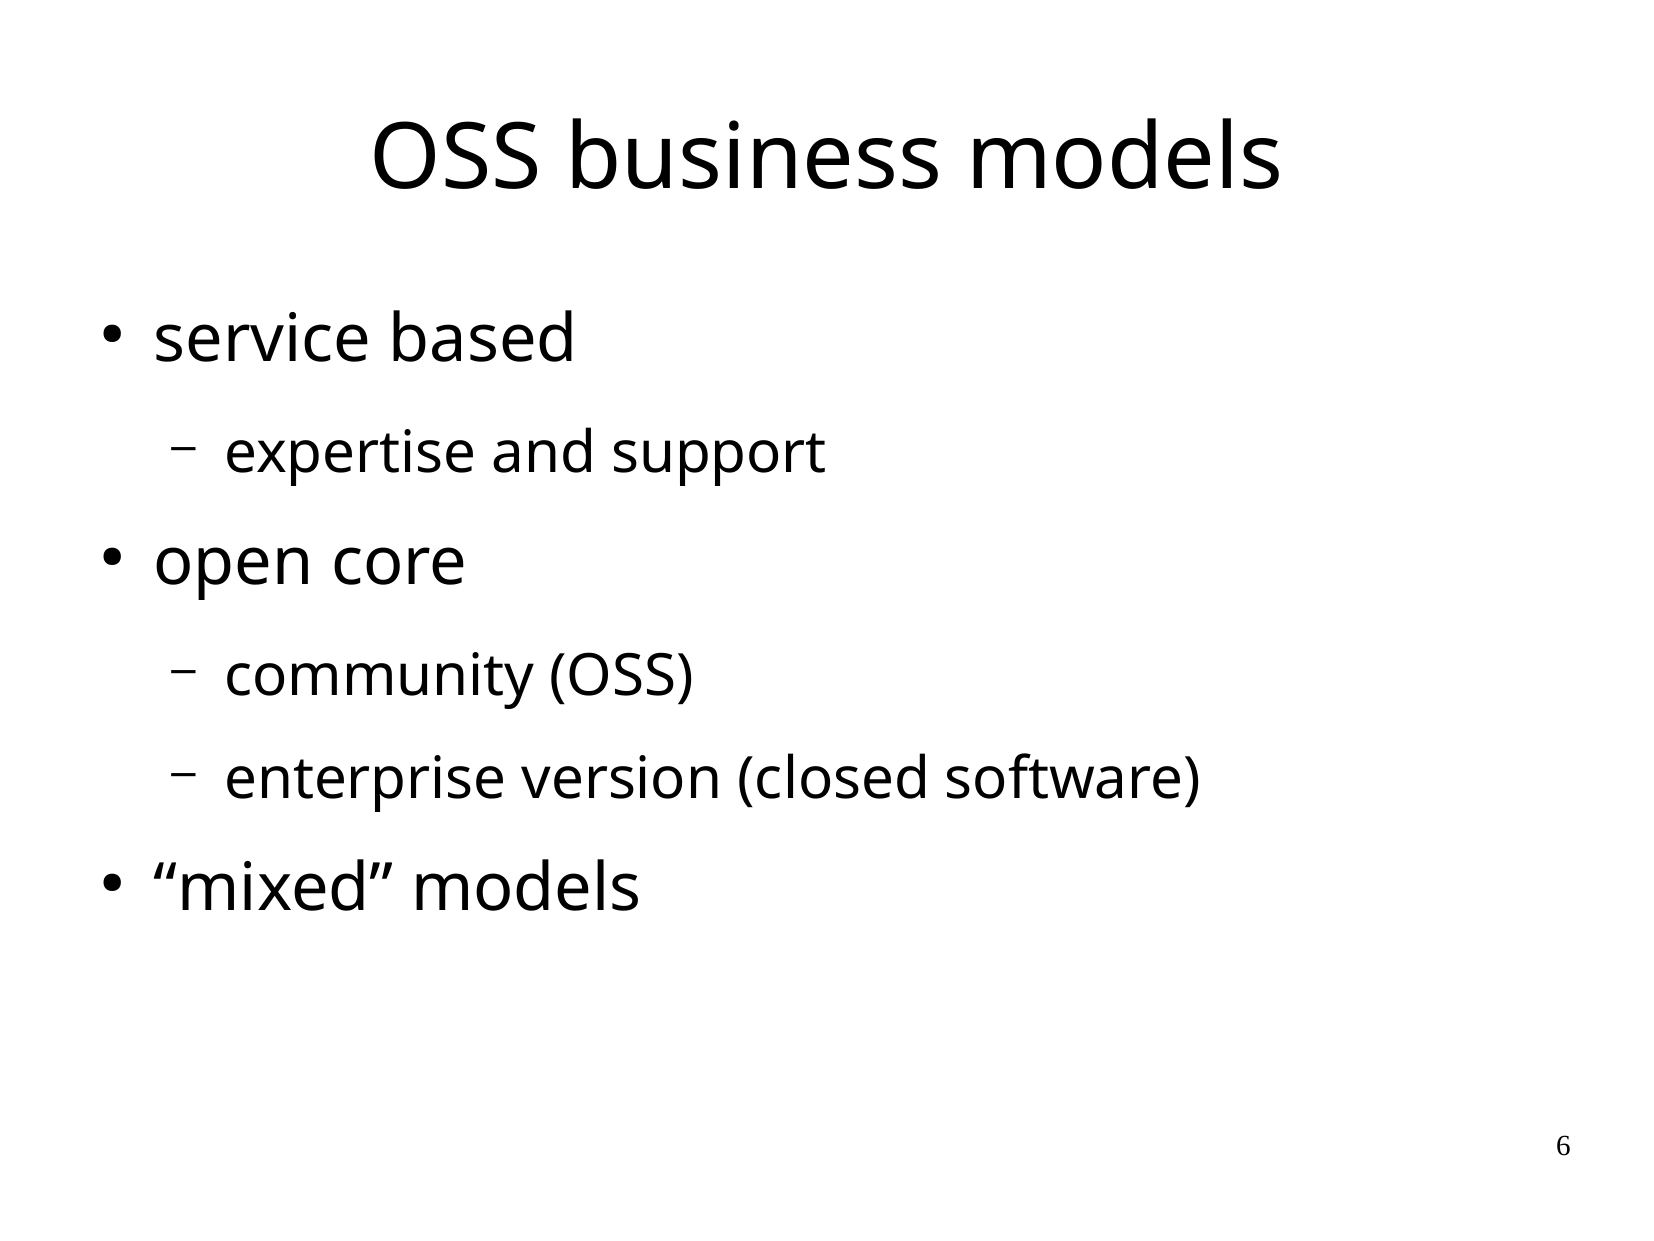

# OSS business models
service based
expertise and support
open core
community (OSS)
enterprise version (closed software)
“mixed” models
6